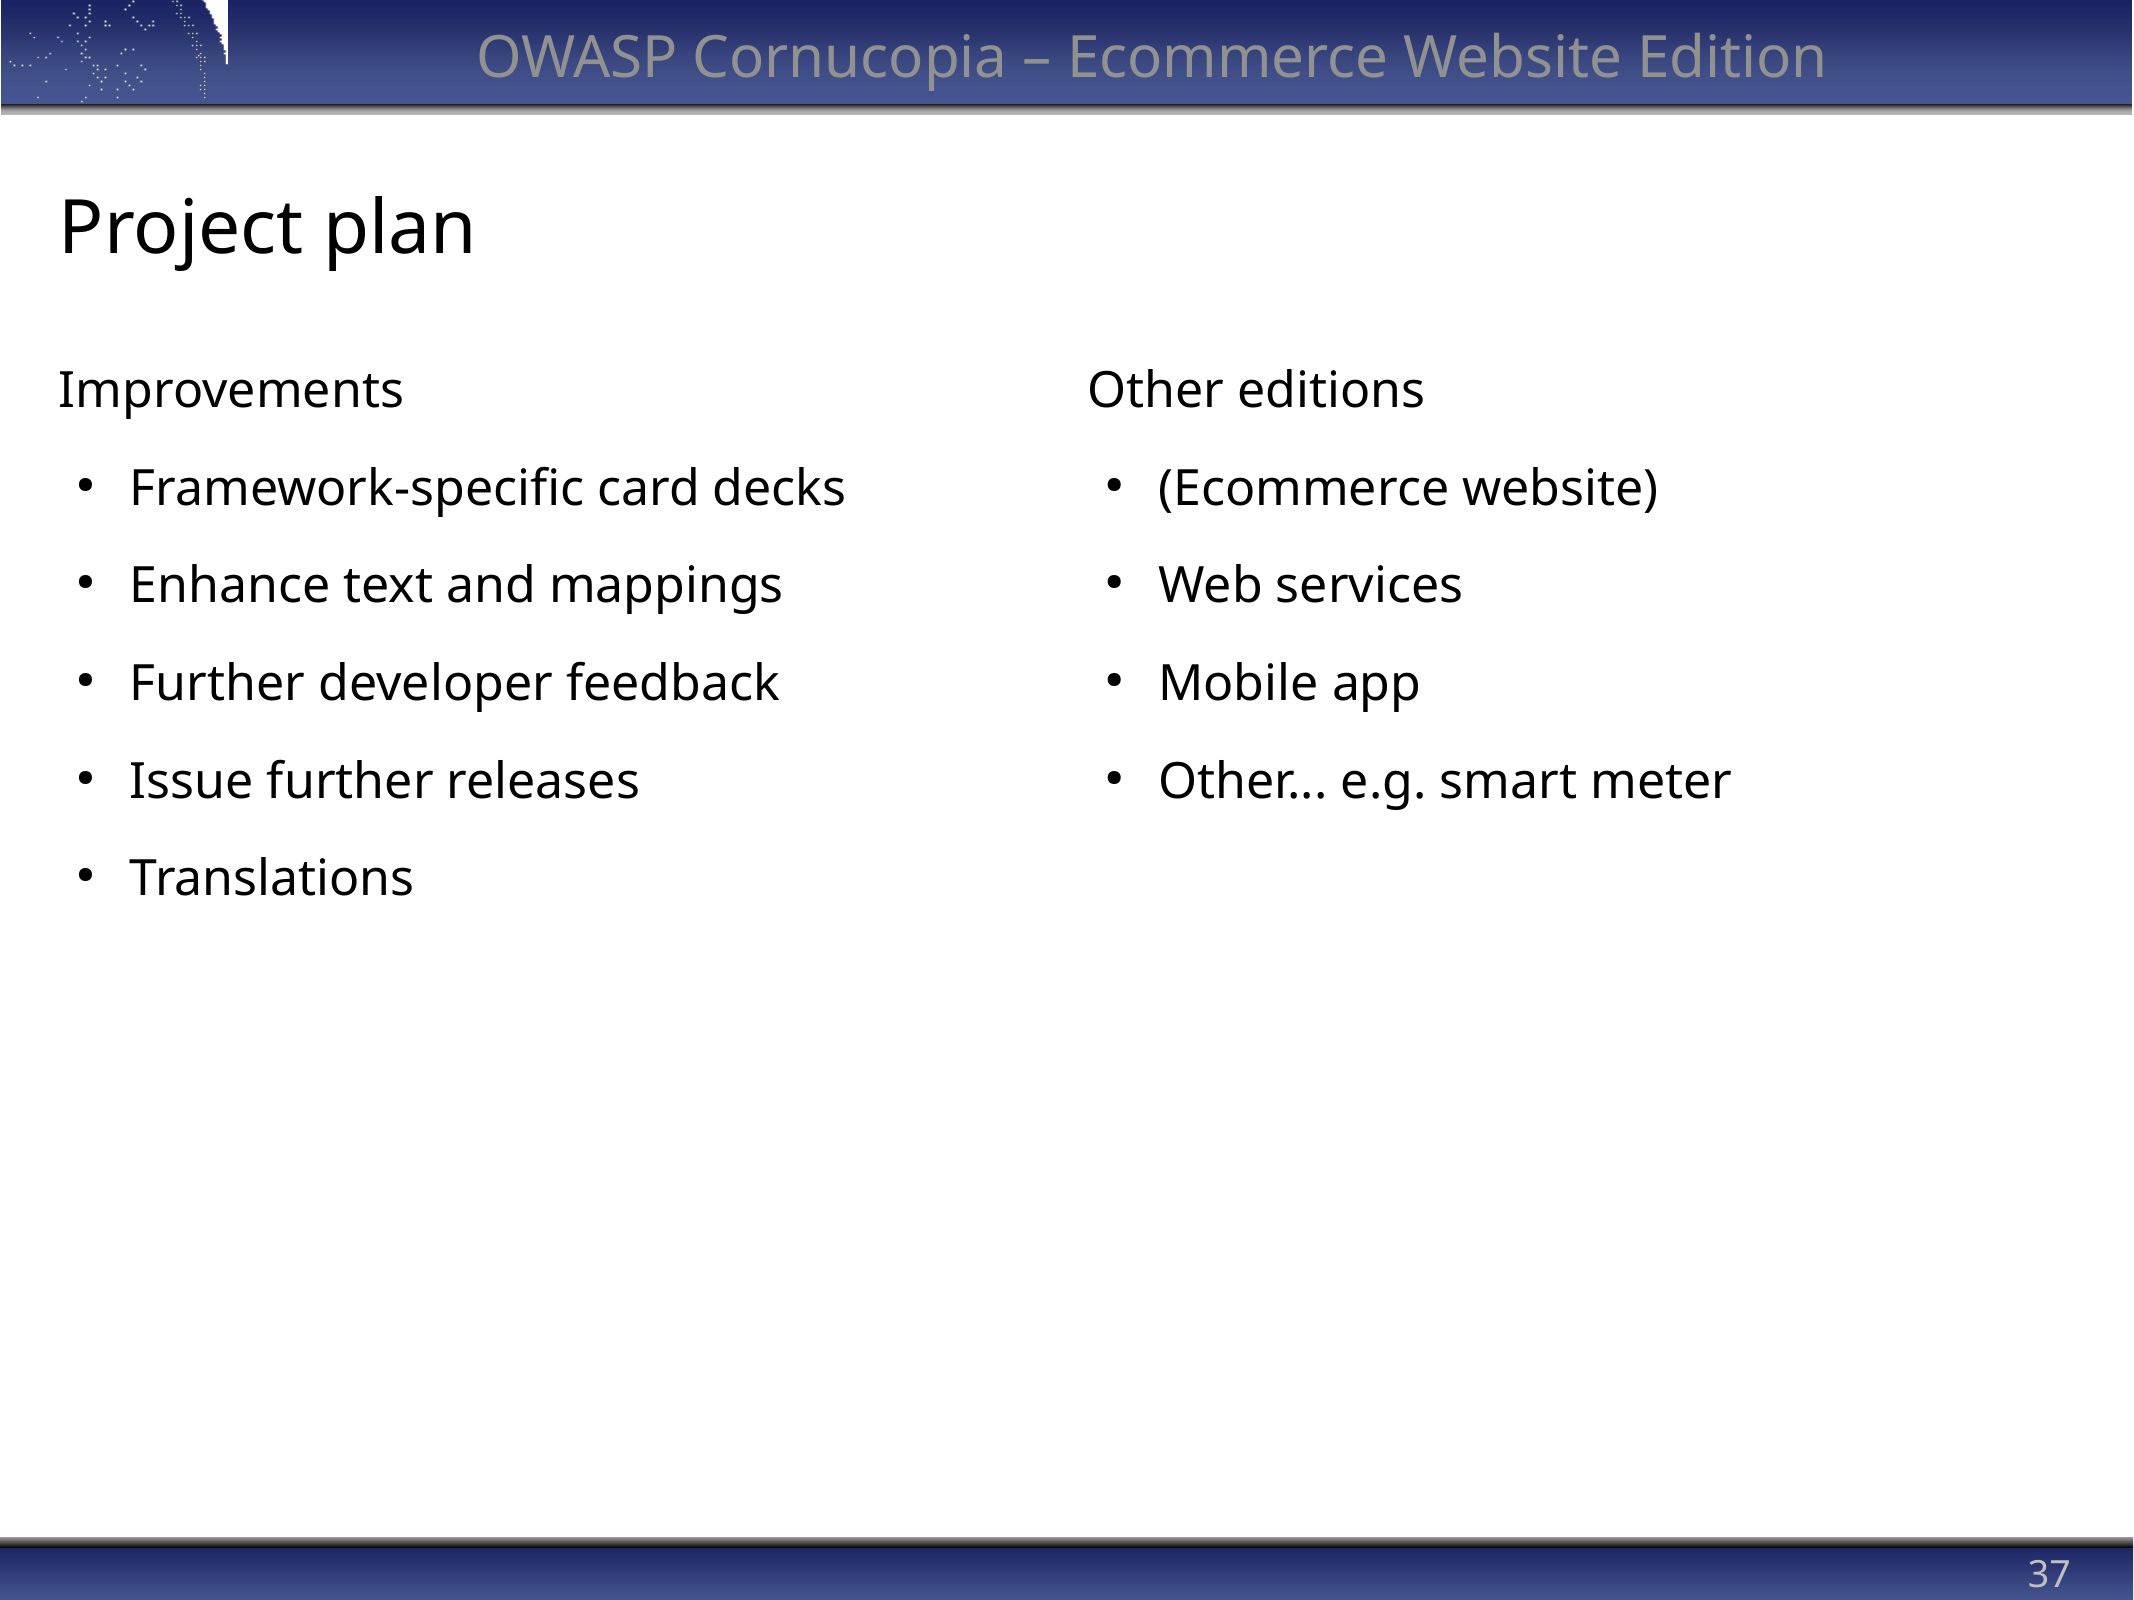

# Project plan
Improvements
Framework-specific card decks
Enhance text and mappings
Further developer feedback
Issue further releases
Translations
Other editions
(Ecommerce website)
Web services
Mobile app
Other... e.g. smart meter